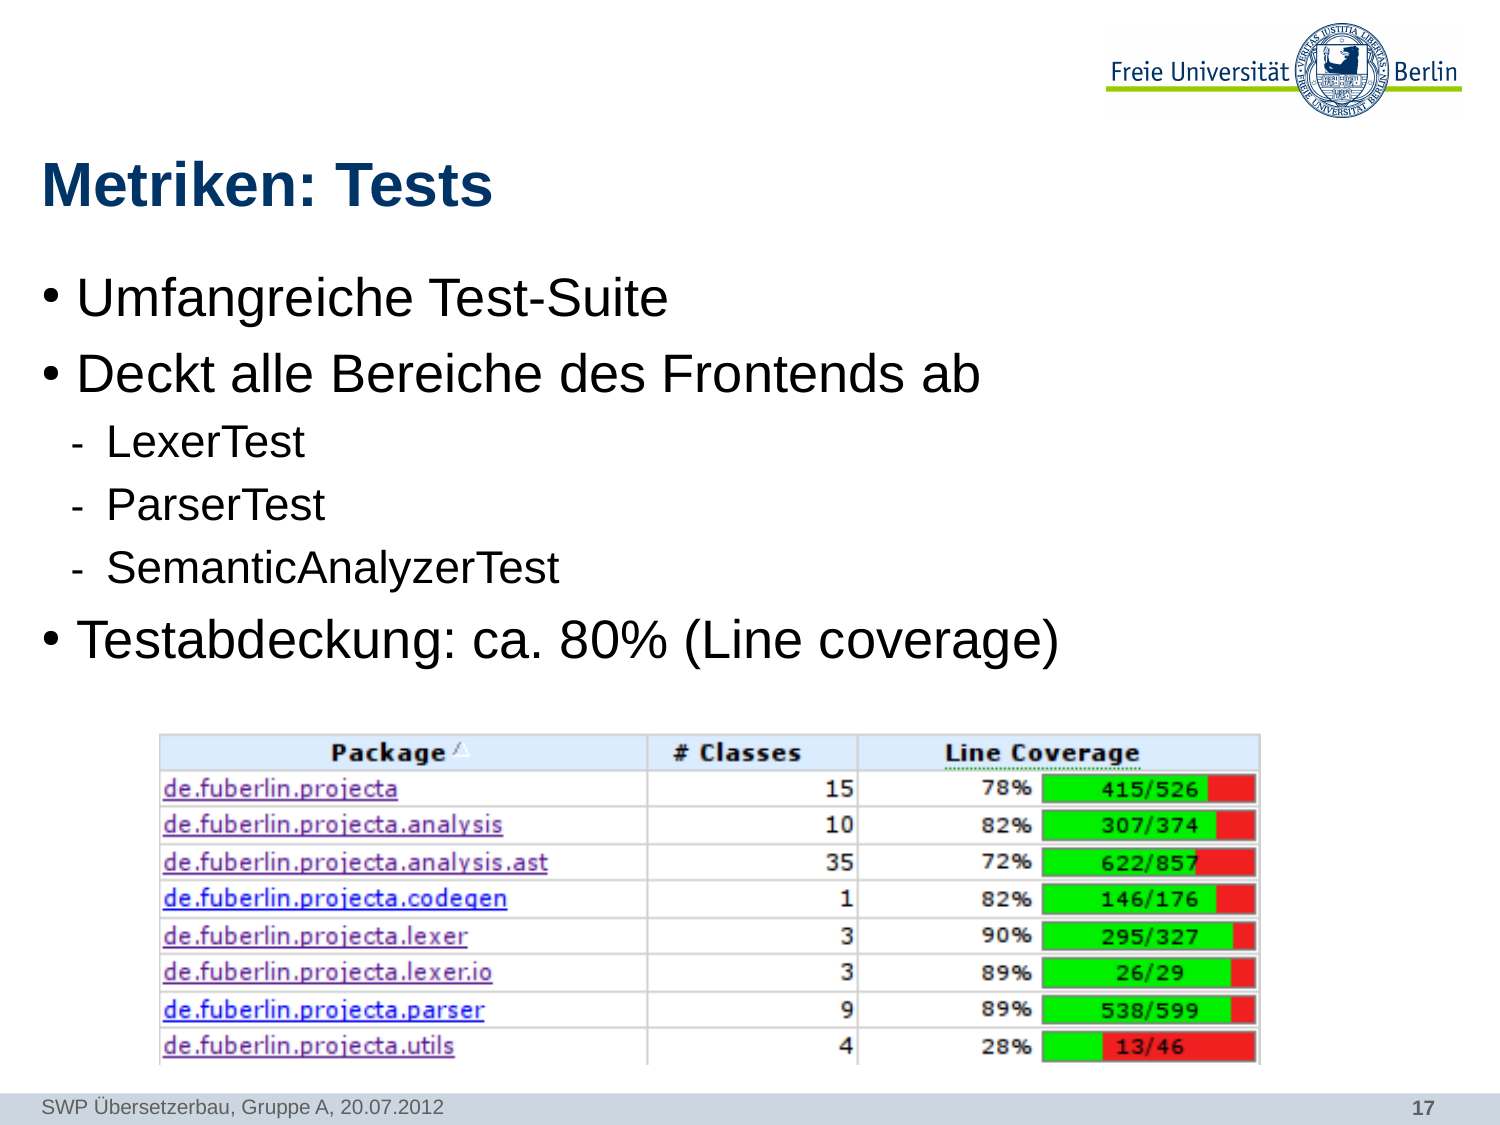

# Metriken: Tests
Umfangreiche Test-Suite
Deckt alle Bereiche des Frontends ab
LexerTest
ParserTest
SemanticAnalyzerTest
Testabdeckung: ca. 80% (Line coverage)